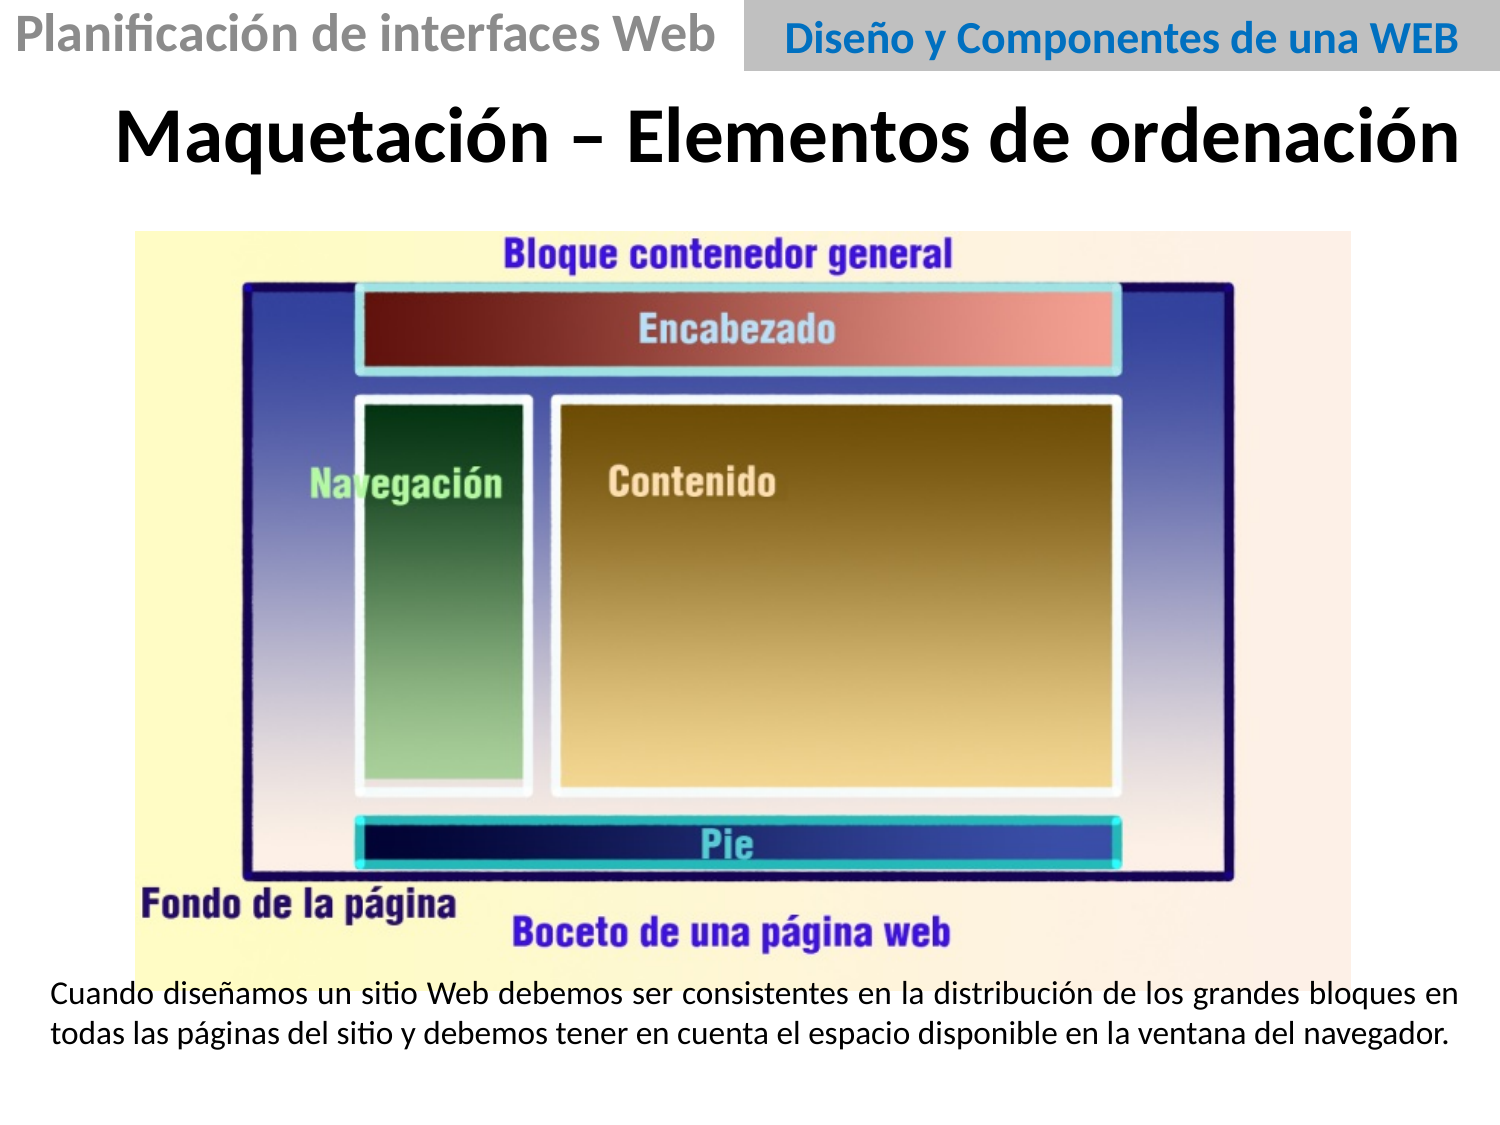

# Planificación de interfaces Web
Diseño y Componentes de una WEB
Maquetación – Elementos de ordenación
Cuando diseñamos un sitio Web debemos ser consistentes en la distribución de los grandes bloques en todas las páginas del sitio y debemos tener en cuenta el espacio disponible en la ventana del navegador.